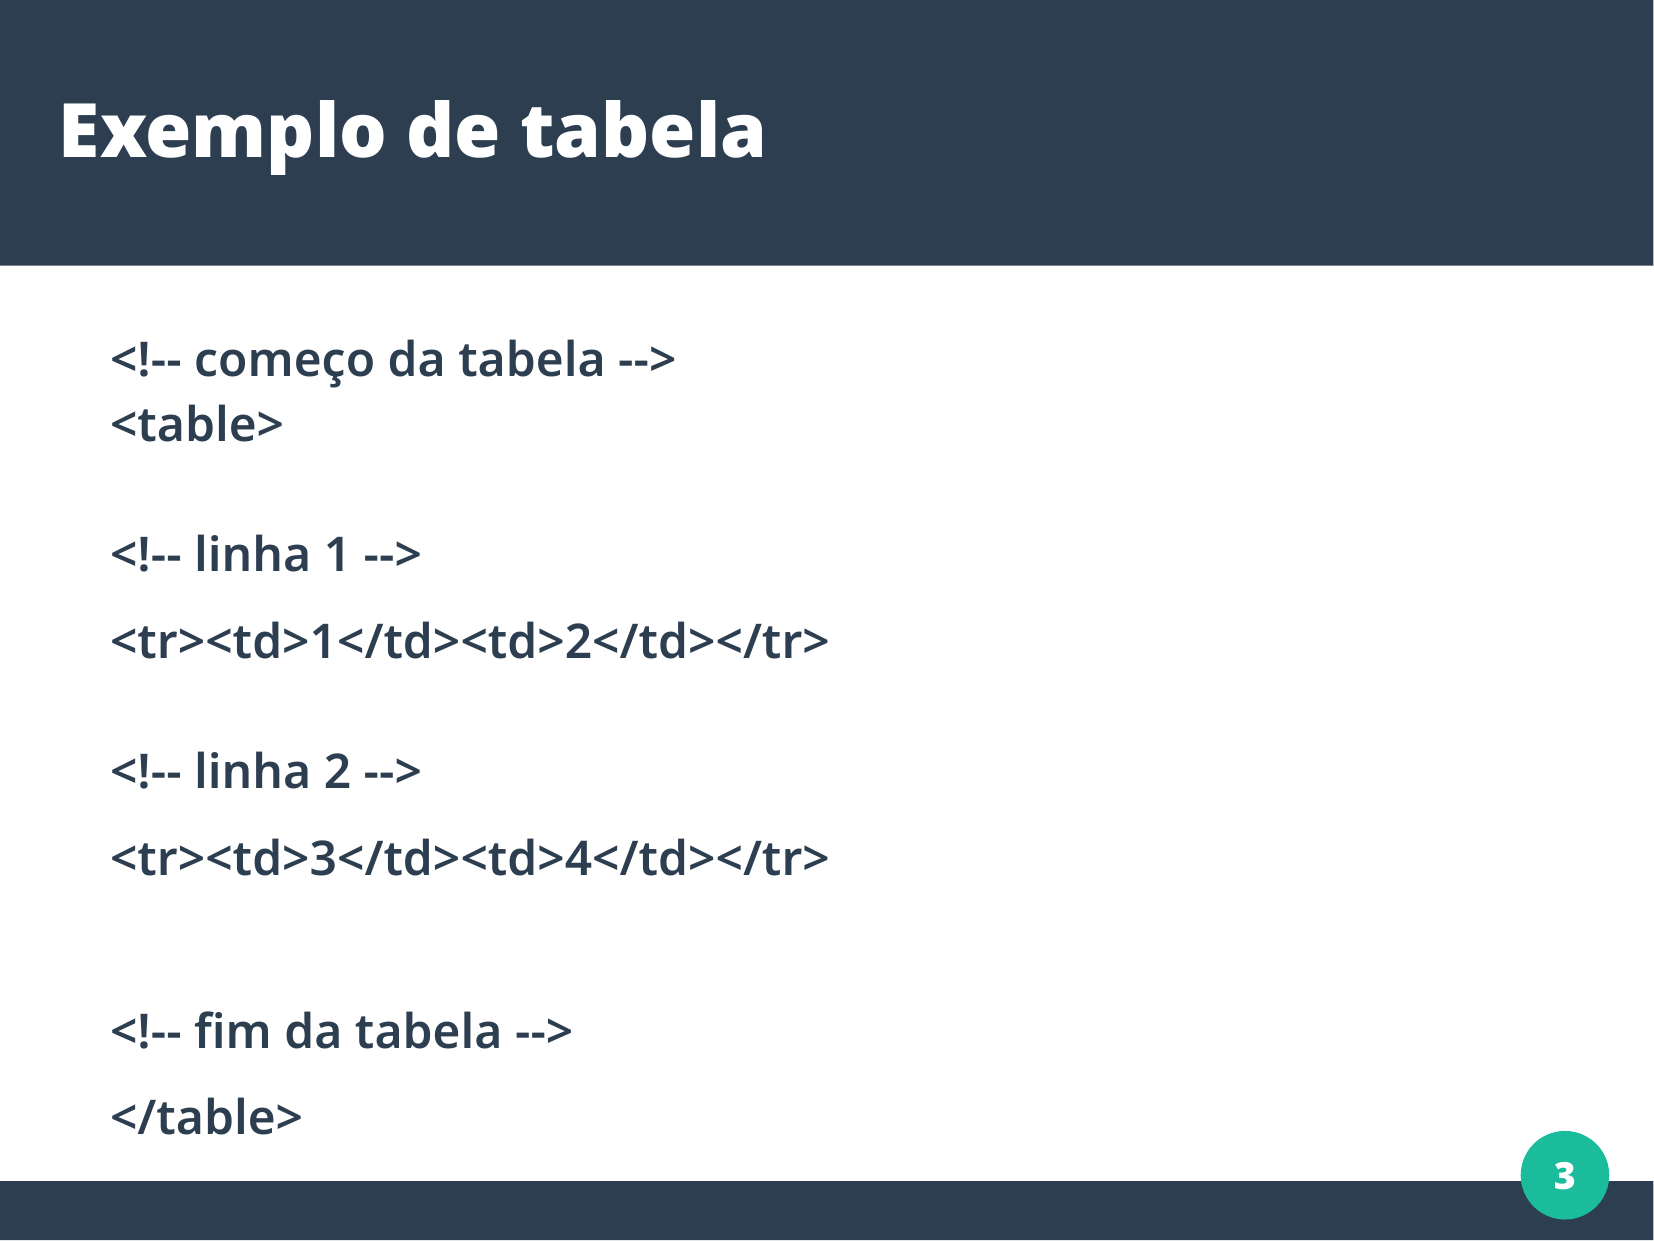

# Exemplo de tabela
<!-- começo da tabela -->
<table>
<!-- linha 1 -->
<tr><td>1</td><td>2</td></tr>
<!-- linha 2 -->
<tr><td>3</td><td>4</td></tr>
<!-- fim da tabela -->
</table>
3